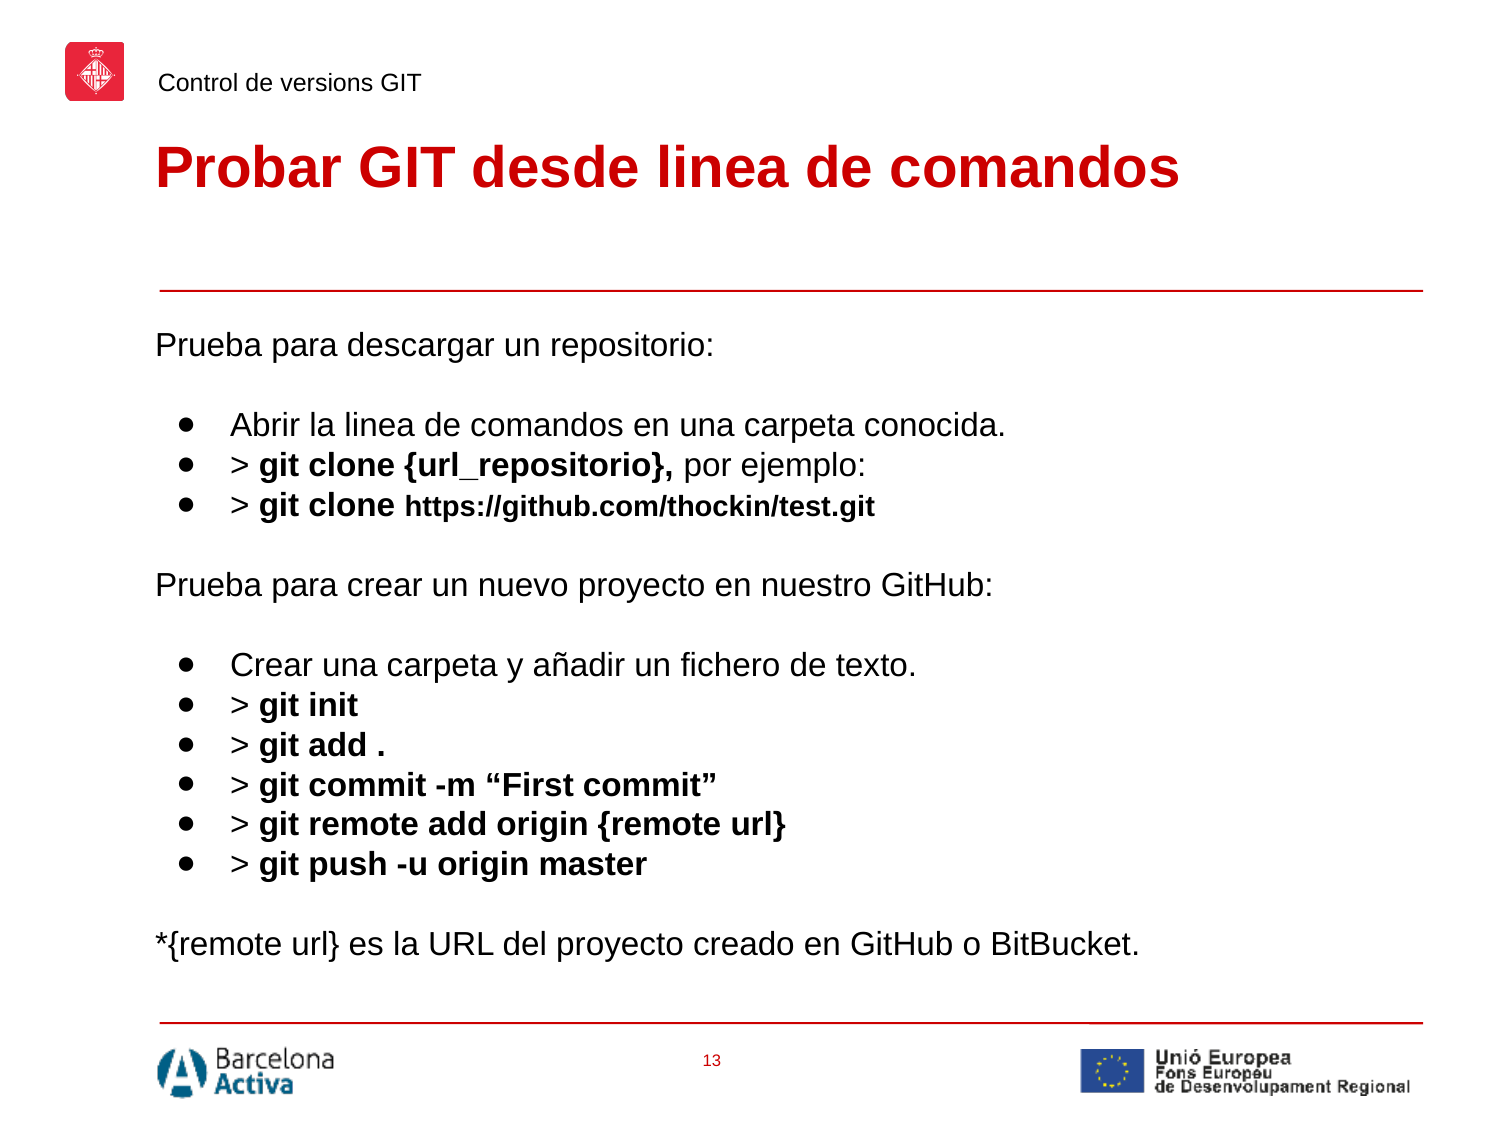

Control de versions GIT
Probar GIT desde linea de comandos
Prueba para descargar un repositorio:
Abrir la linea de comandos en una carpeta conocida.
> git clone {url_repositorio}, por ejemplo:
> git clone https://github.com/thockin/test.git
Prueba para crear un nuevo proyecto en nuestro GitHub:
Crear una carpeta y añadir un fichero de texto.
> git init
> git add .
> git commit -m “First commit”
> git remote add origin {remote url}
> git push -u origin master
*{remote url} es la URL del proyecto creado en GitHub o BitBucket.